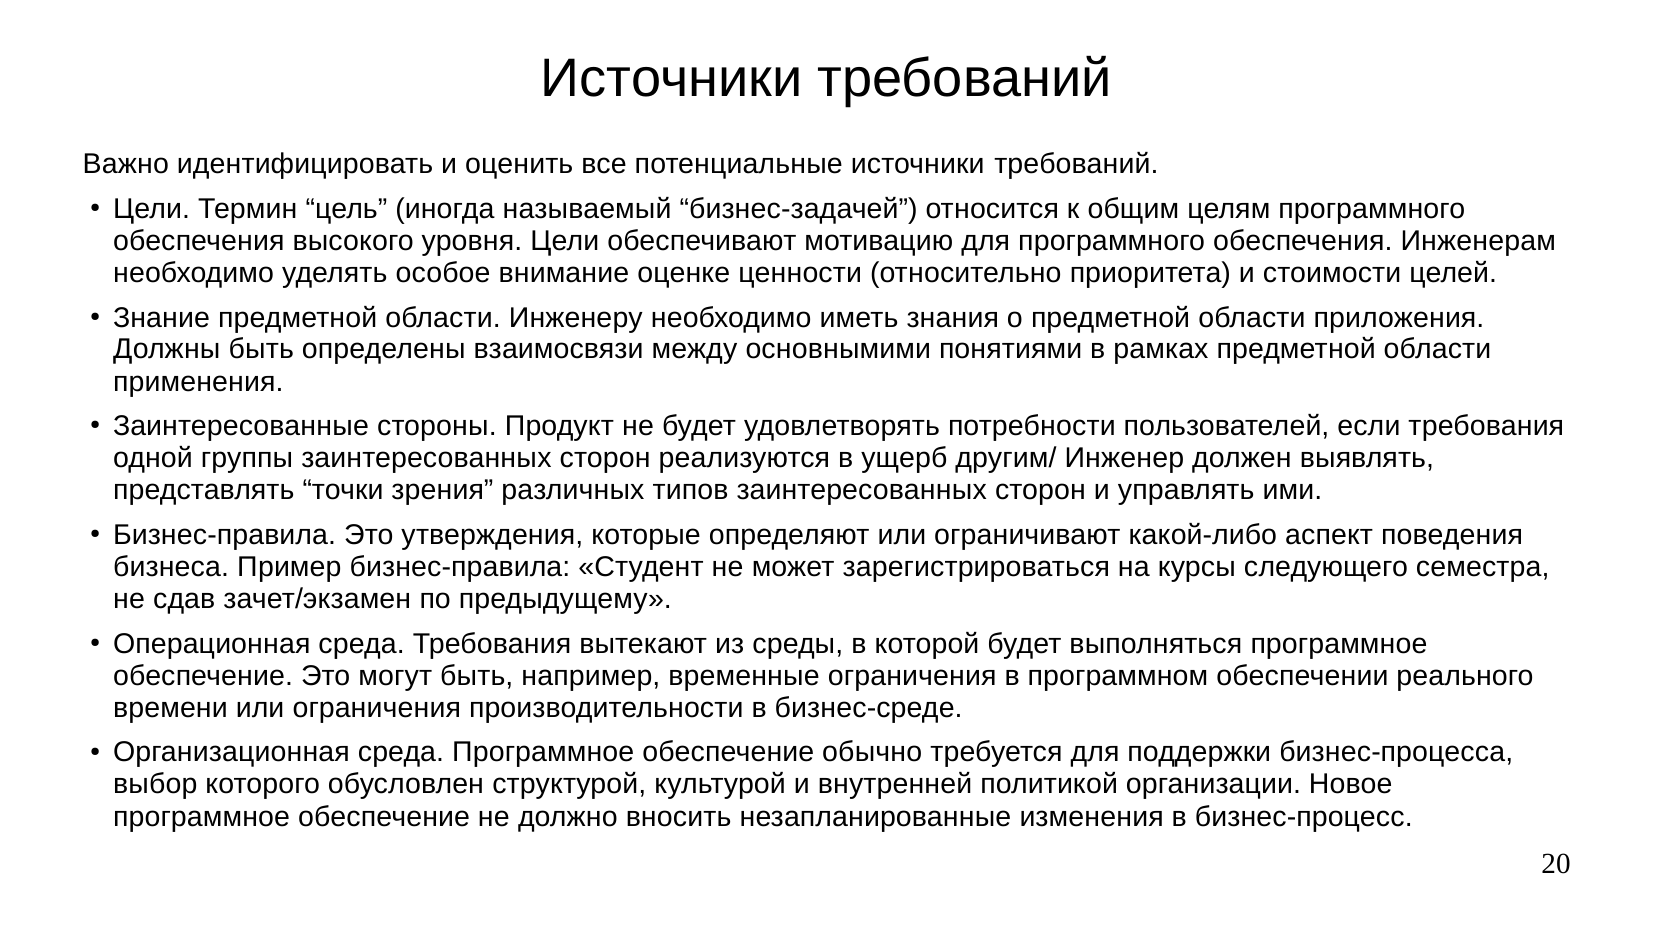

# Источники требований
Важно идентифицировать и оценить все потенциальные источники требований.
Цели. Термин “цель” (иногда называемый “бизнес-задачей”) относится к общим целям программного обеспечения высокого уровня. Цели обеспечивают мотивацию для программного обеспечения. Инженерам необходимо уделять особое внимание оценке ценности (относительно приоритета) и стоимости целей.
Знание предметной области. Инженеру необходимо иметь знания о предметной области приложения. Должны быть определены взаимосвязи между основнымими понятиями в рамках предметной области применения.
Заинтересованные стороны. Продукт не будет удовлетворять потребности пользователей, если требования одной группы заинтересованных сторон реализуются в ущерб другим/ Инженер должен выявлять, представлять “точки зрения” различных типов заинтересованных сторон и управлять ими.
Бизнес-правила. Это утверждения, которые определяют или ограничивают какой-либо аспект поведения бизнеса. Пример бизнес-правила: «Студент не может зарегистрироваться на курсы следующего семестра, не сдав зачет/экзамен по предыдущему».
Операционная среда. Требования вытекают из среды, в которой будет выполняться программное обеспечение. Это могут быть, например, временные ограничения в программном обеспечении реального времени или ограничения производительности в бизнес-среде.
Организационная среда. Программное обеспечение обычно требуется для поддержки бизнес-процесса, выбор которого обусловлен структурой, культурой и внутренней политикой организации. Новое программное обеспечение не должно вносить незапланированные изменения в бизнес-процесс.
20